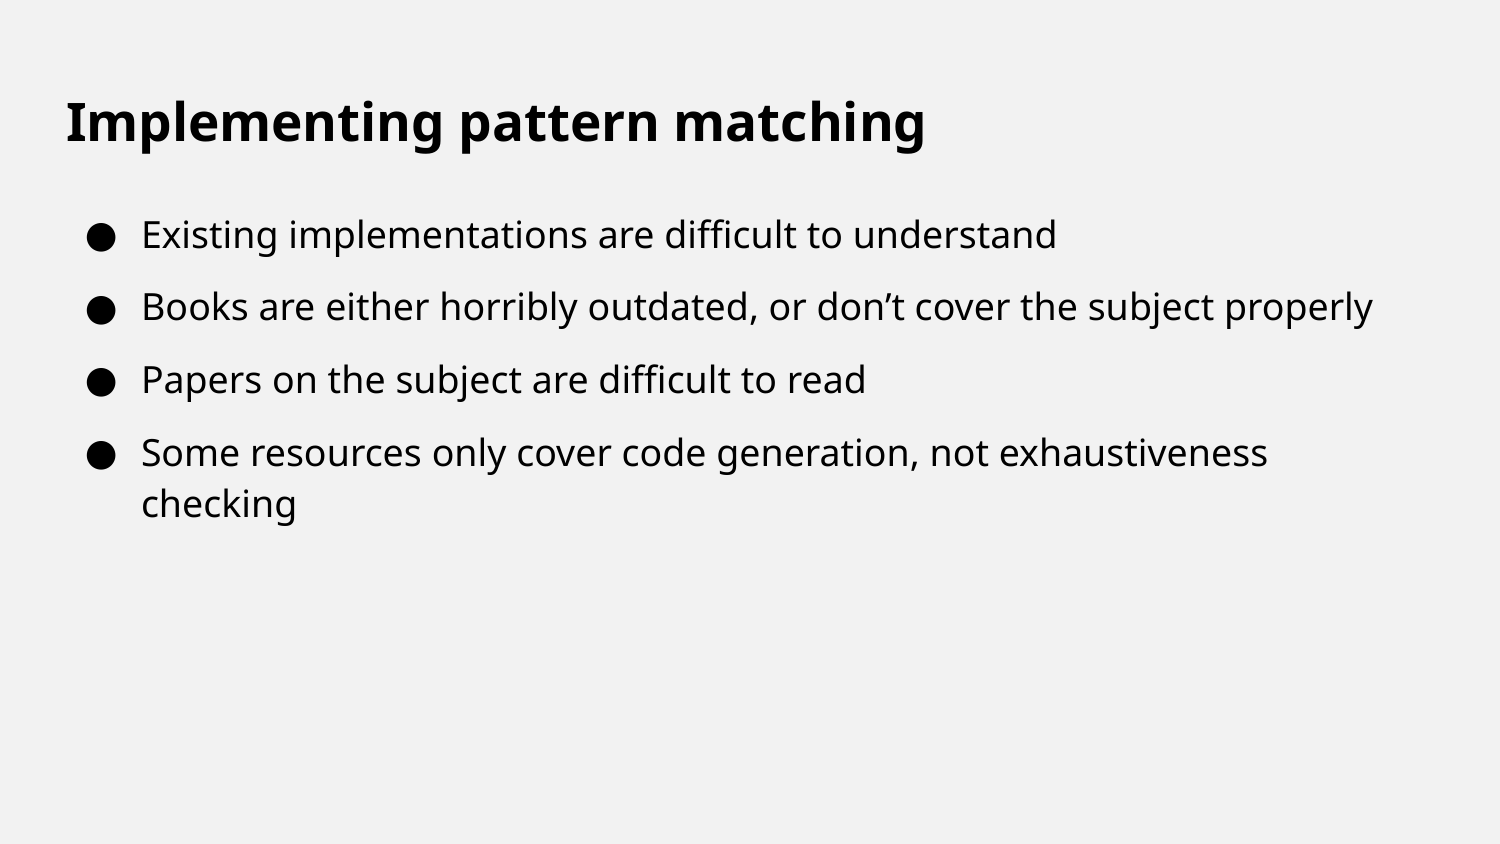

# Implementing pattern matching
Existing implementations are difficult to understand
Books are either horribly outdated, or don’t cover the subject properly
Papers on the subject are difficult to read
Some resources only cover code generation, not exhaustiveness checking